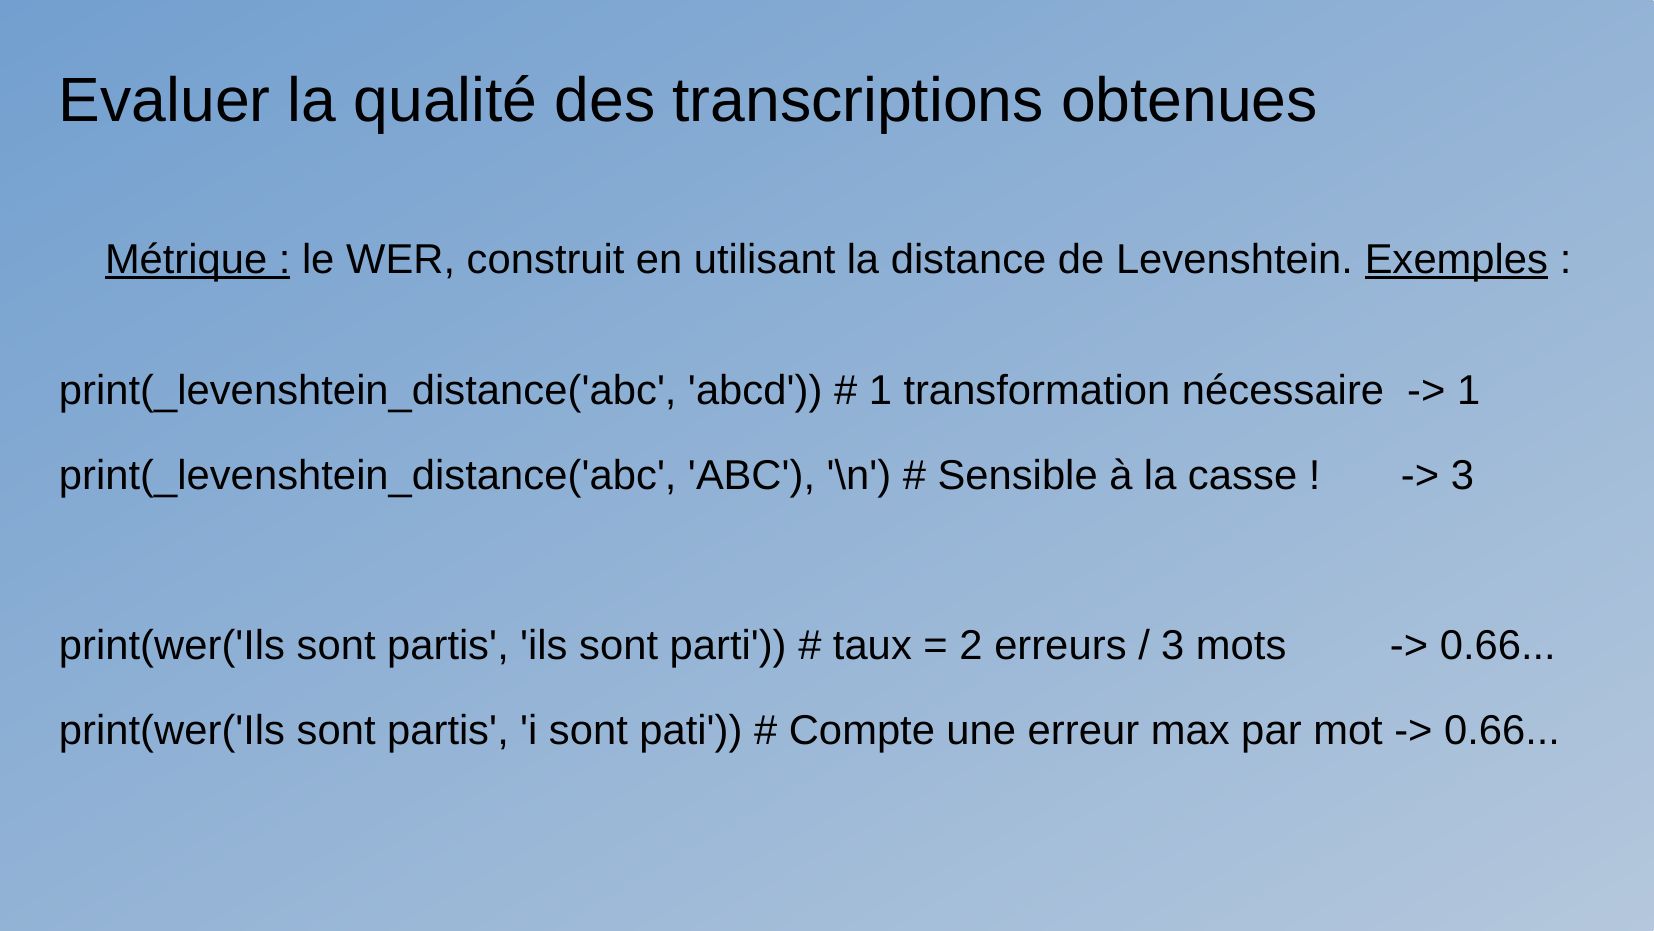

# Evaluer la qualité des transcriptions obtenues
 Métrique : le WER, construit en utilisant la distance de Levenshtein. Exemples :
print(_levenshtein_distance('abc', 'abcd')) # 1 transformation nécessaire -> 1
print(_levenshtein_distance('abc', 'ABC'), '\n') # Sensible à la casse ! -> 3
print(wer('Ils sont partis', 'ils sont parti')) # taux = 2 erreurs / 3 mots -> 0.66...
print(wer('Ils sont partis', 'i sont pati')) # Compte une erreur max par mot -> 0.66...